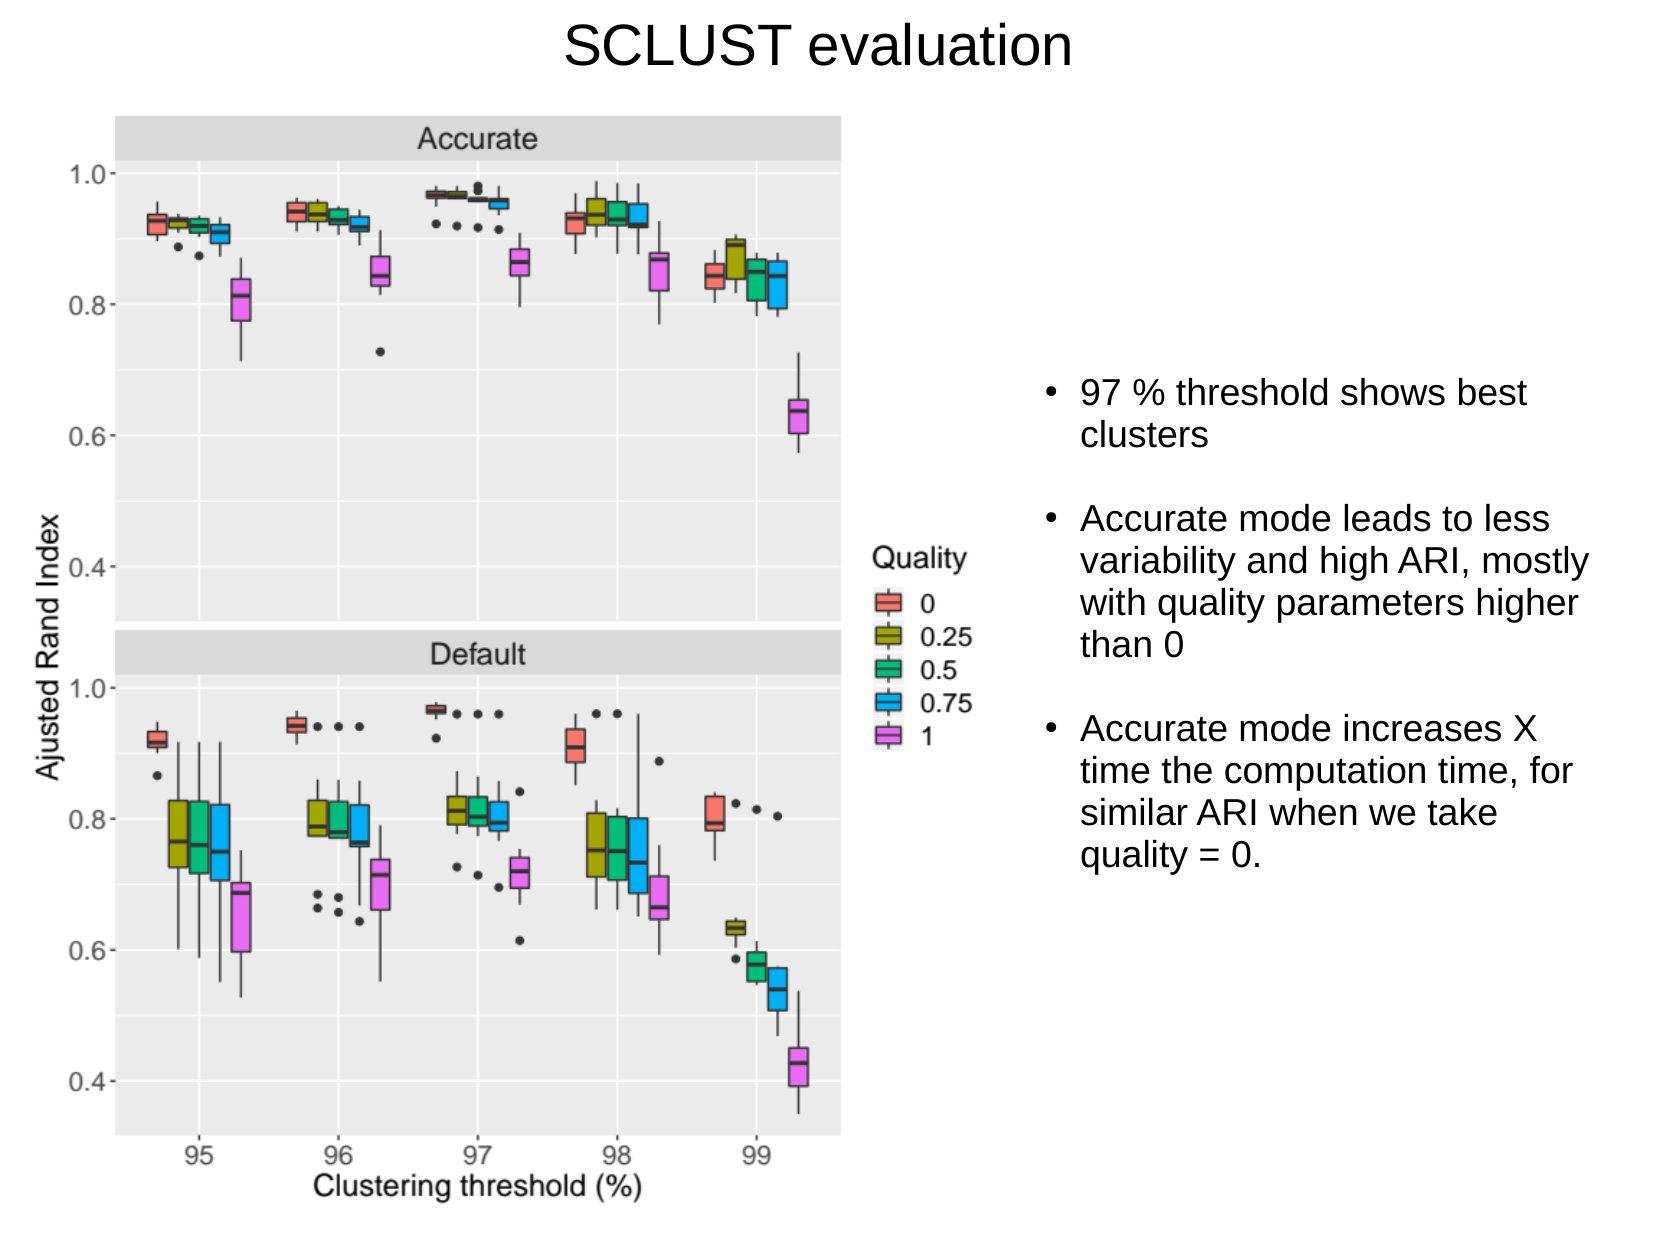

SCLUST evaluation
97 % threshold shows best clusters
Accurate mode leads to less variability and high ARI, mostly with quality parameters higher than 0
Accurate mode increases X time the computation time, for similar ARI when we take quality = 0.